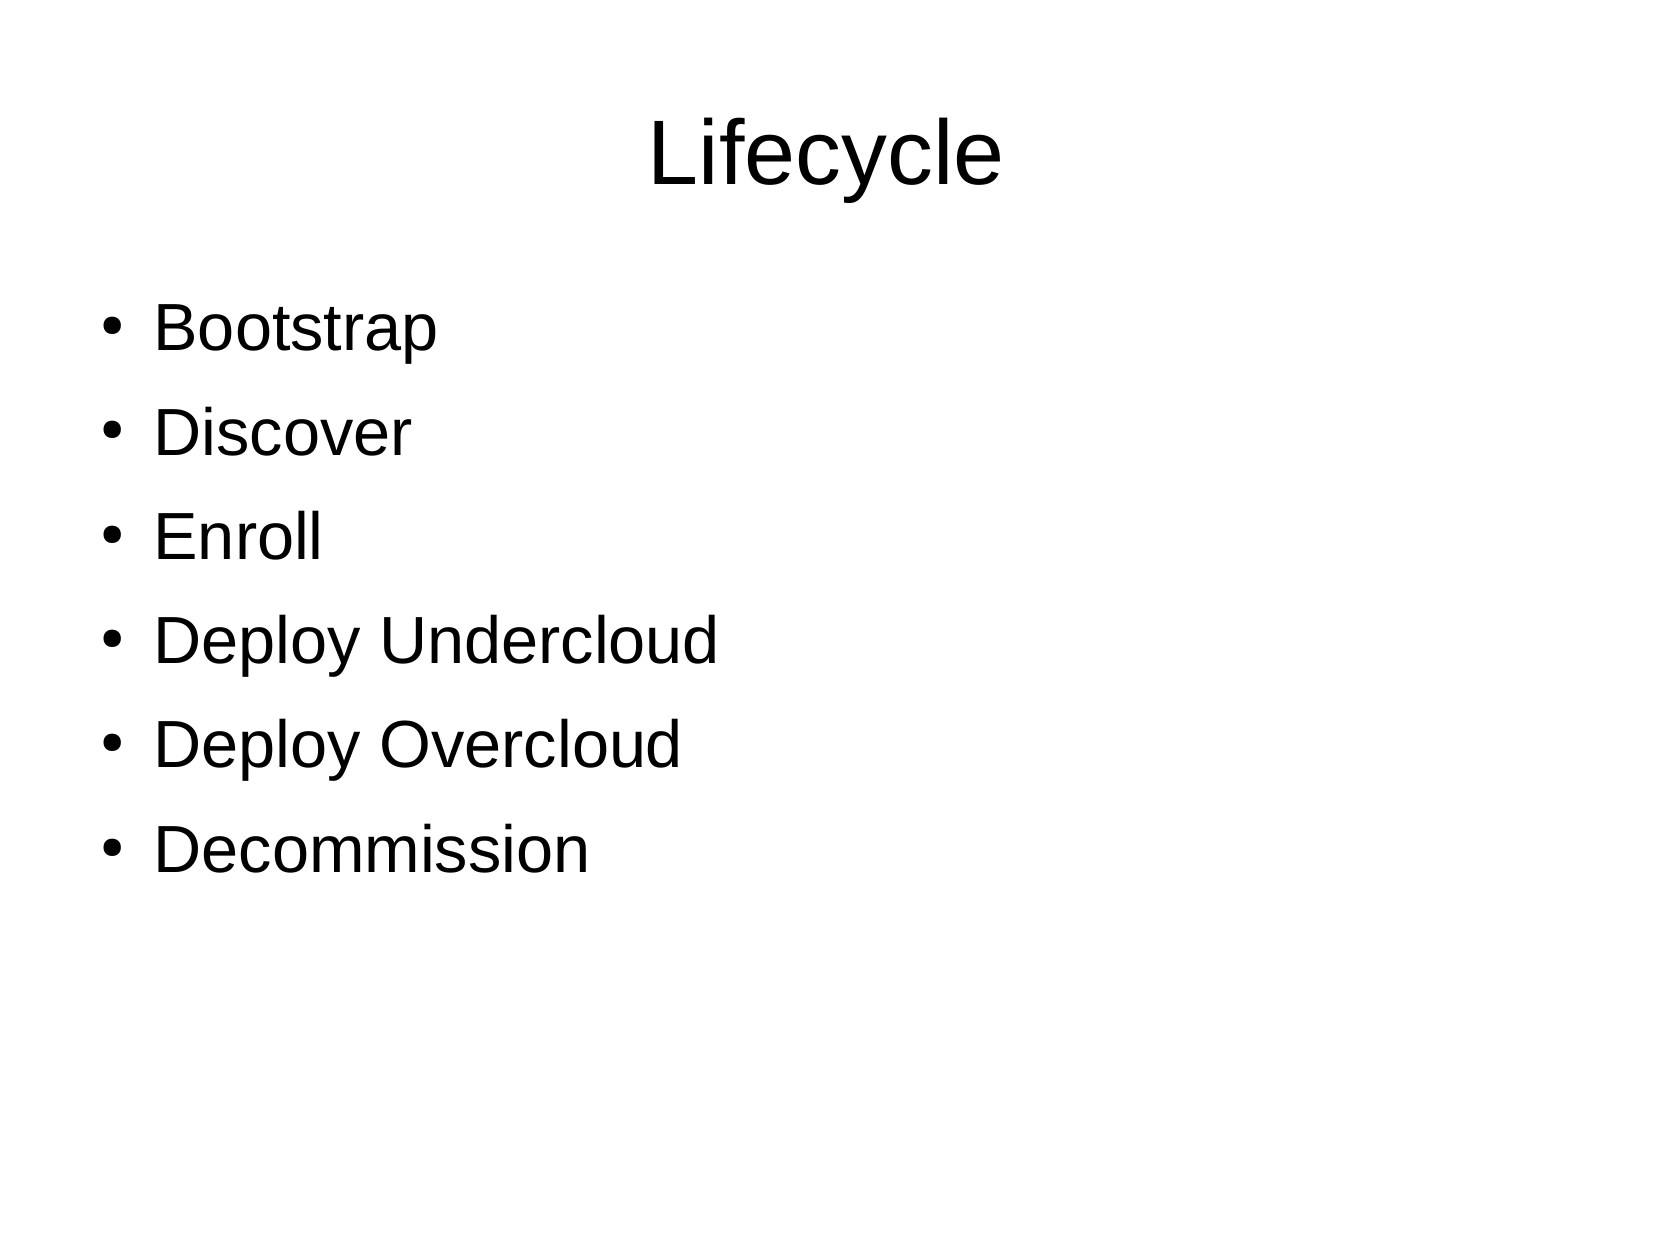

# Lifecycle
Bootstrap
Discover
Enroll
Deploy Undercloud
Deploy Overcloud
Decommission